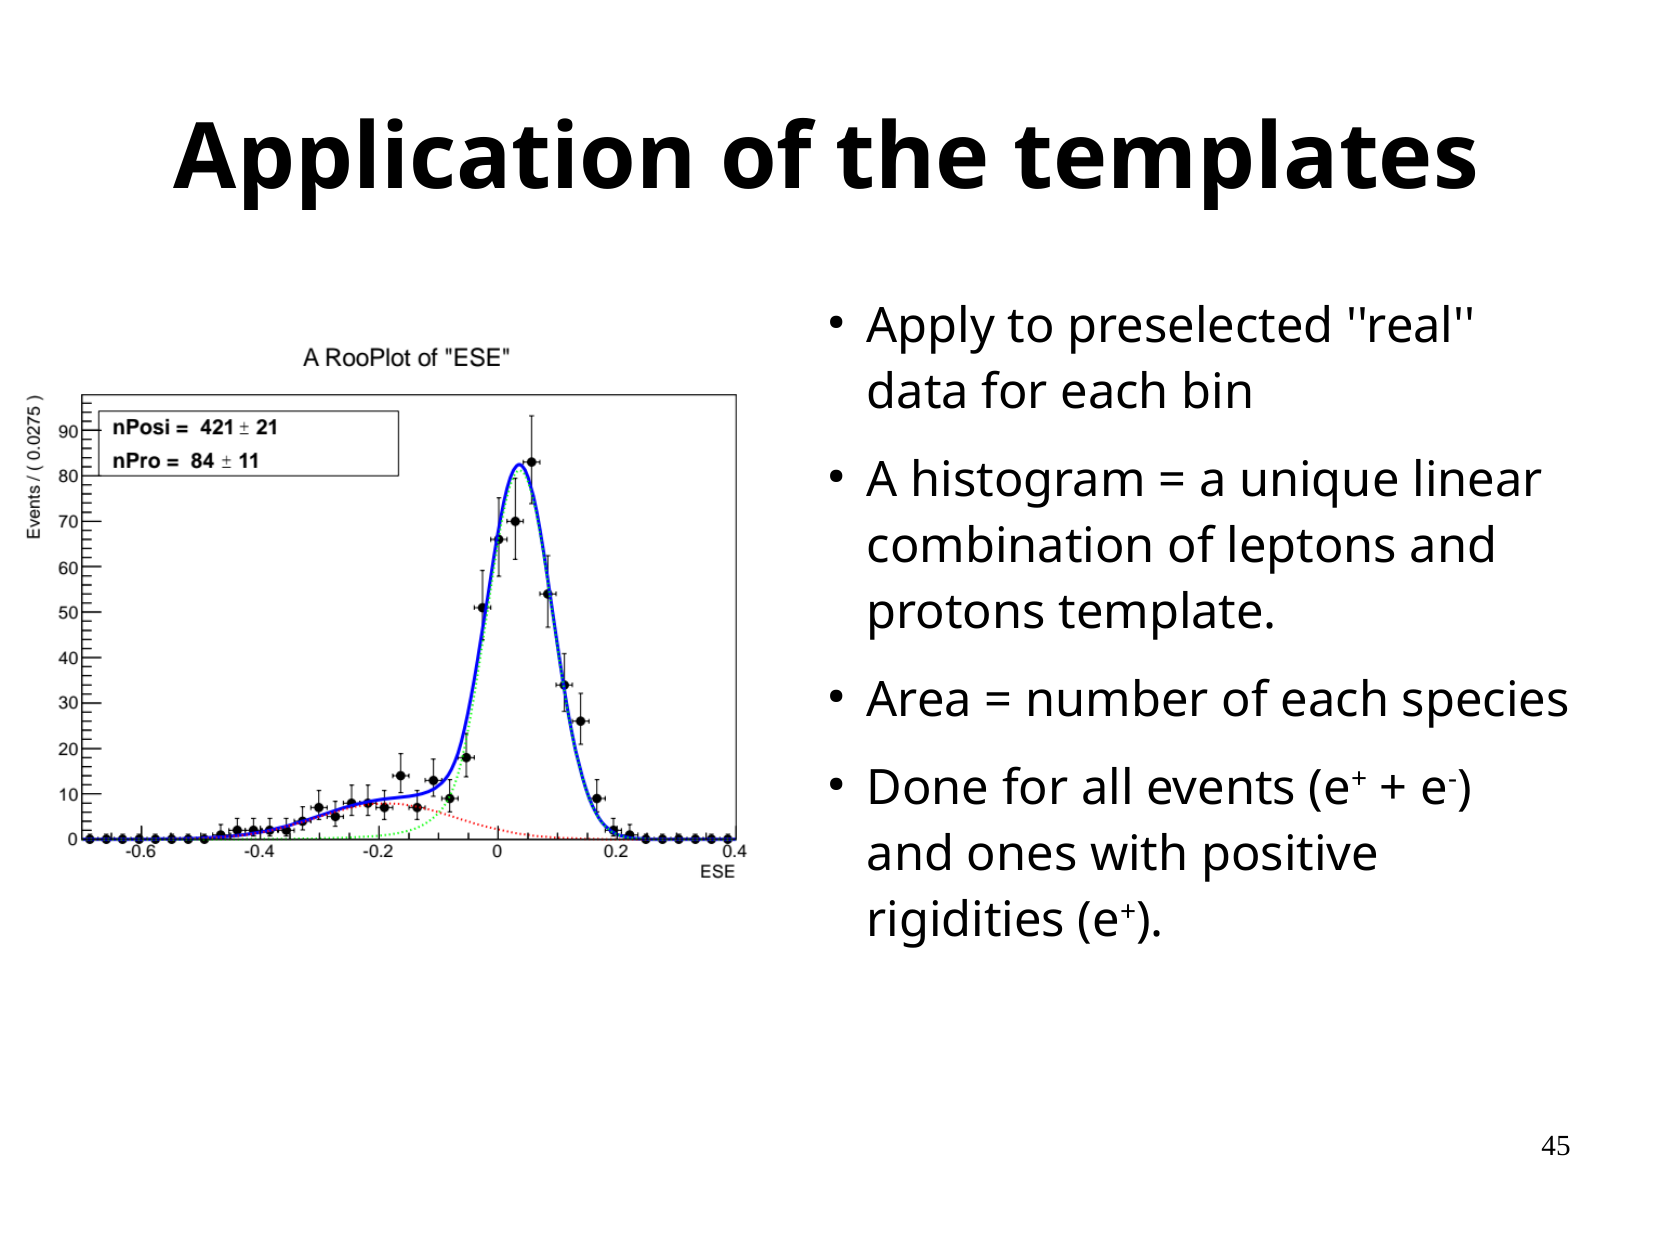

# Application of the templates
Apply to preselected ''real'' data for each bin
A histogram = a unique linear combination of leptons and protons template.
Area = number of each species
Done for all events (e+ + e-) and ones with positive rigidities (e+).
45